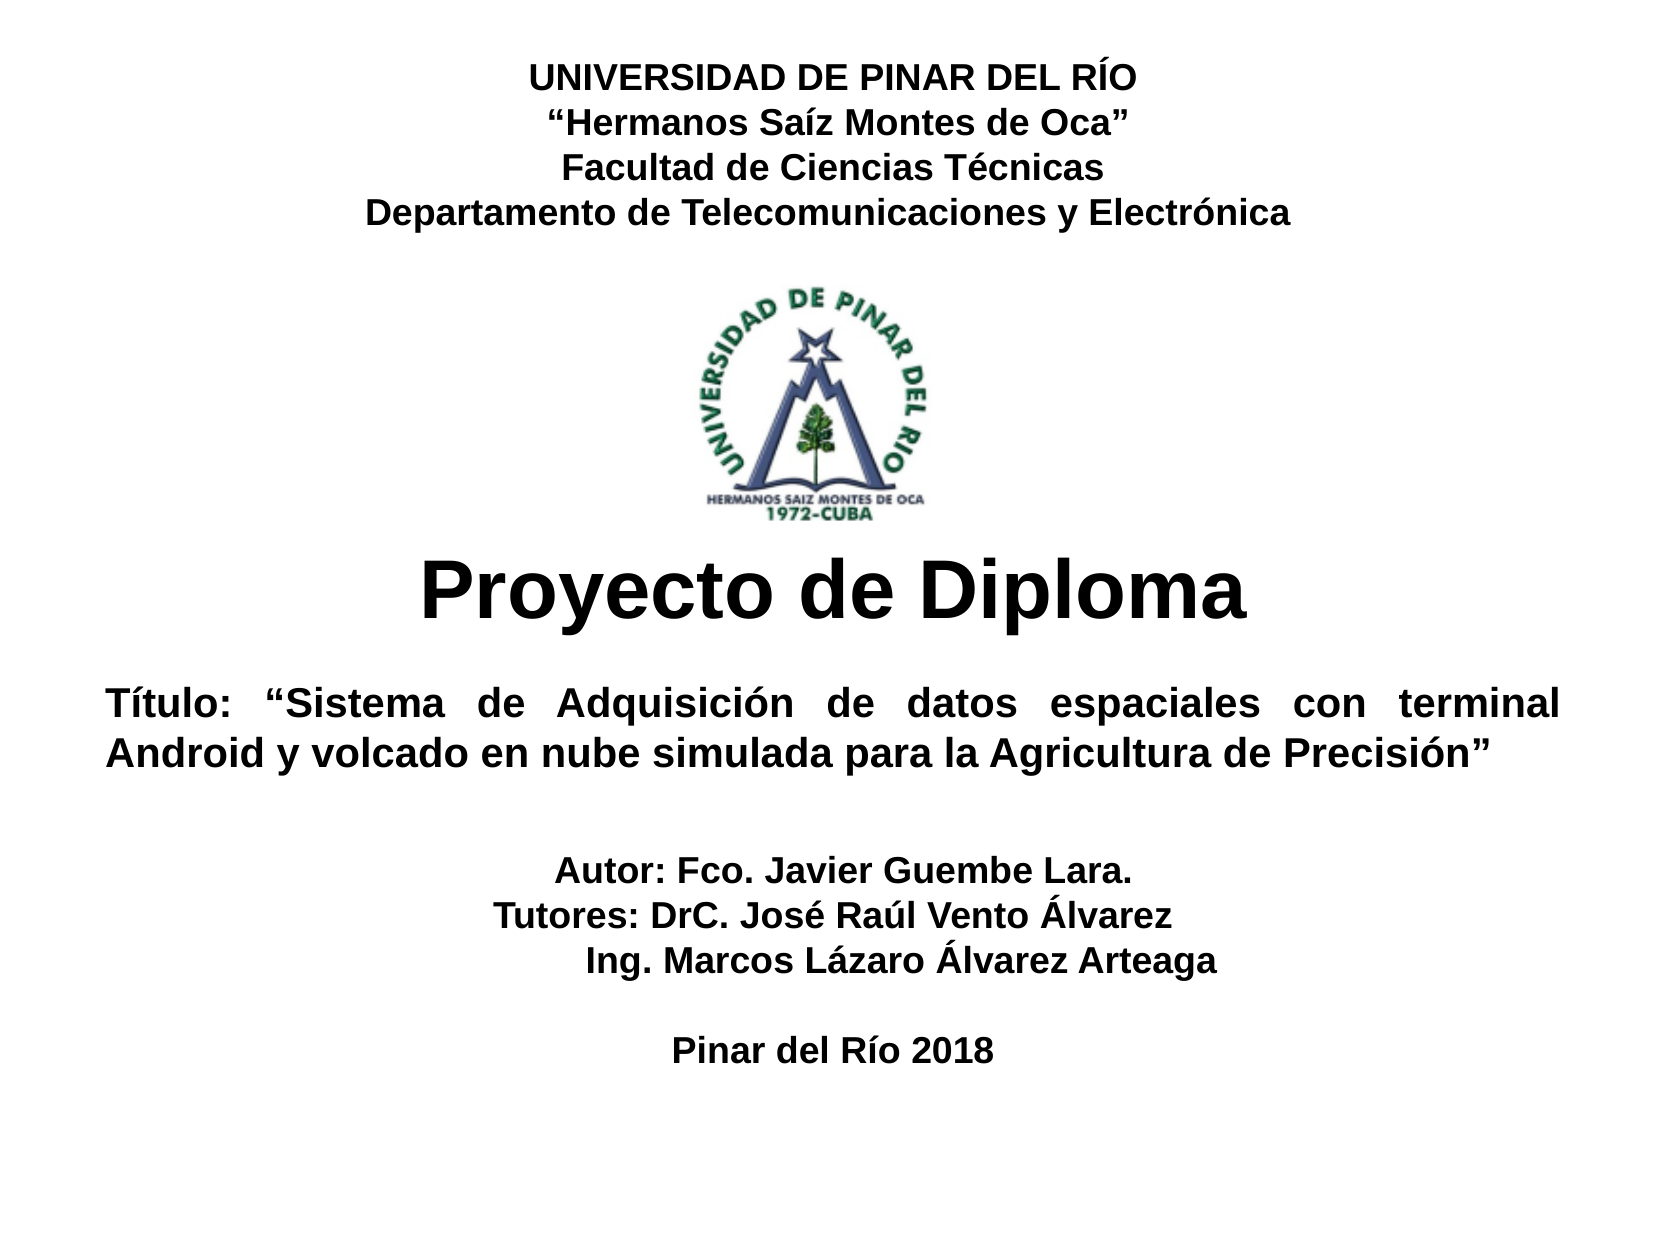

UNIVERSIDAD DE PINAR DEL RÍO
 “Hermanos Saíz Montes de Oca”
Facultad de Ciencias Técnicas
Departamento de Telecomunicaciones y Electrónica
Proyecto de Diploma
Título: “Sistema de Adquisición de datos espaciales con terminal Android y volcado en nube simulada para la Agricultura de Precisión”
 Autor: Fco. Javier Guembe Lara.
Tutores: DrC. José Raúl Vento Álvarez
 Ing. Marcos Lázaro Álvarez Arteaga
Pinar del Río 2018